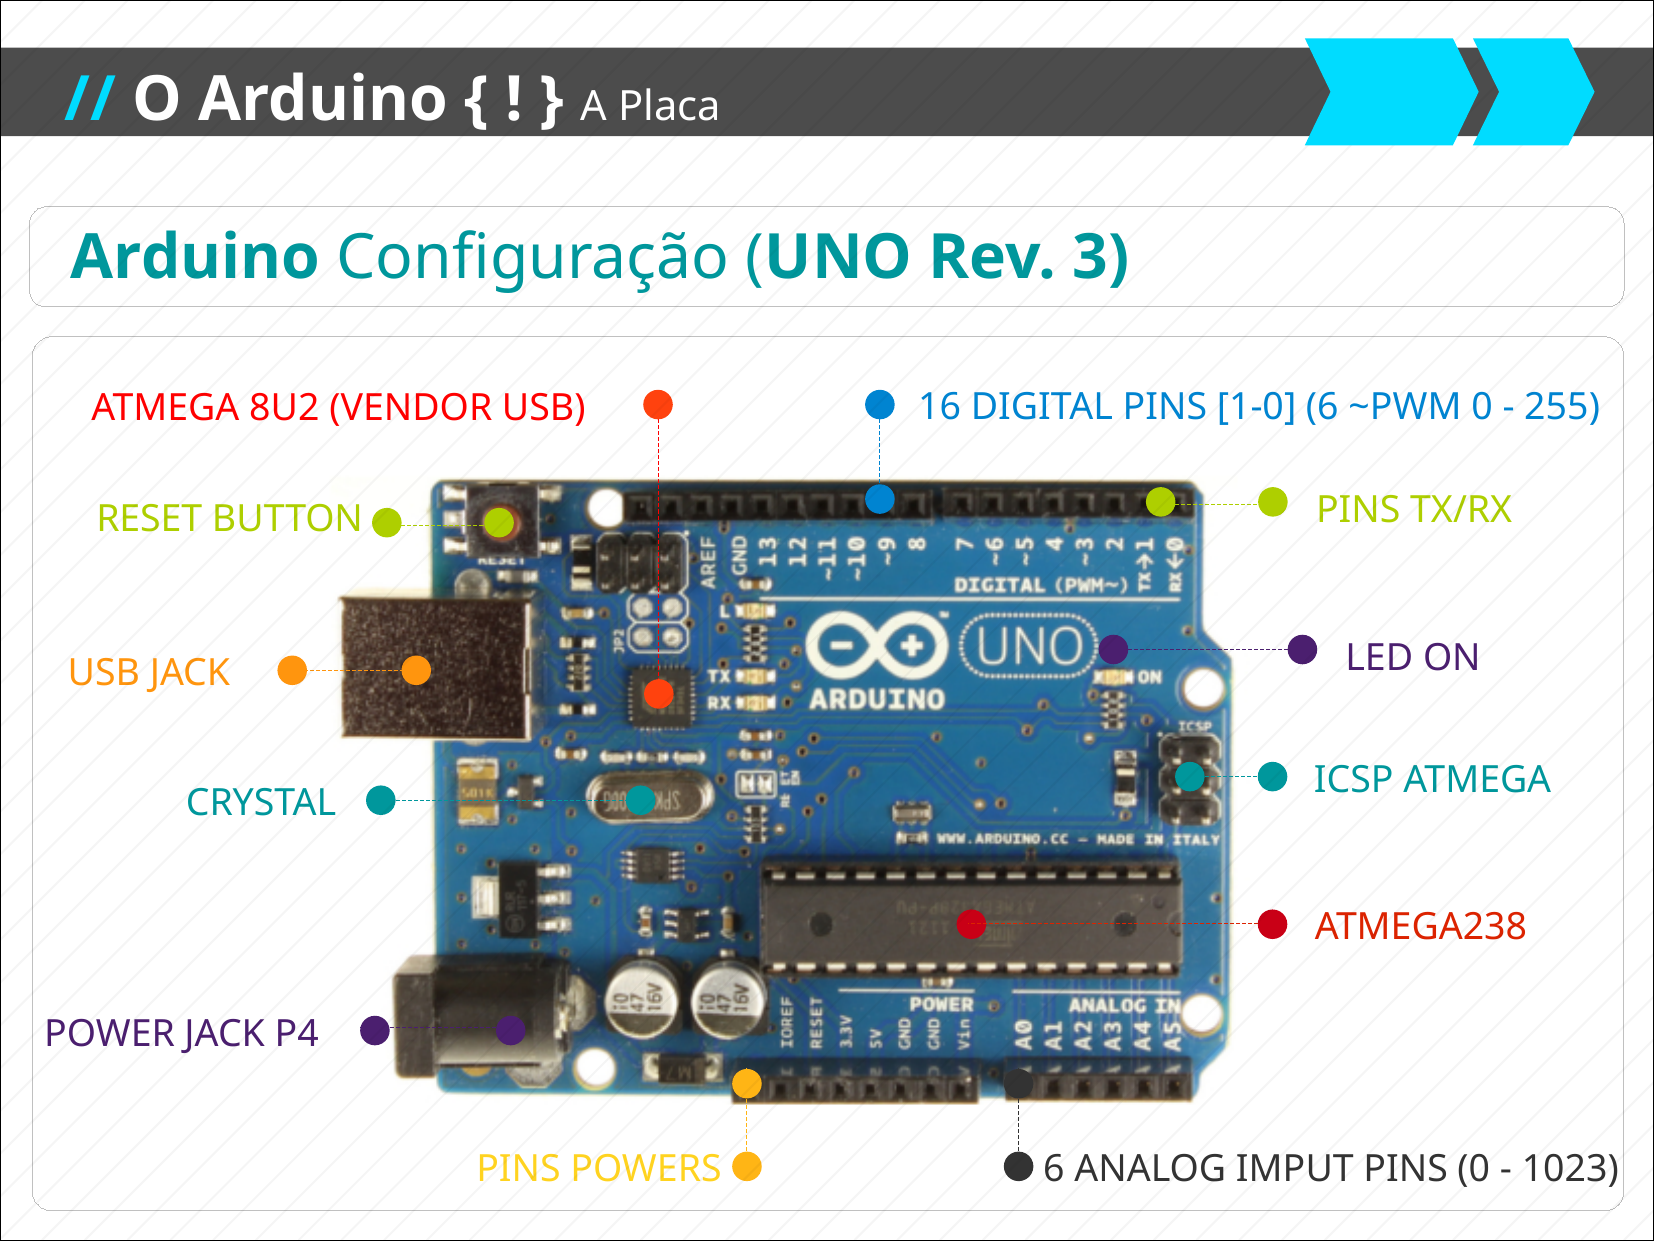

// O Arduino { ! } A Placa
Arduino Configuração (UNO Rev. 3)
16 DIGITAL PINS [1-0] (6 ~PWM 0 - 255)
ATMEGA 8U2 (VENDOR USB)
PINS TX/RX
RESET BUTTON
LED ON
USB JACK
ICSP ATMEGA
CRYSTAL
ATMEGA238
POWER JACK P4
PINS POWERS
6 ANALOG IMPUT PINS (0 - 1023)